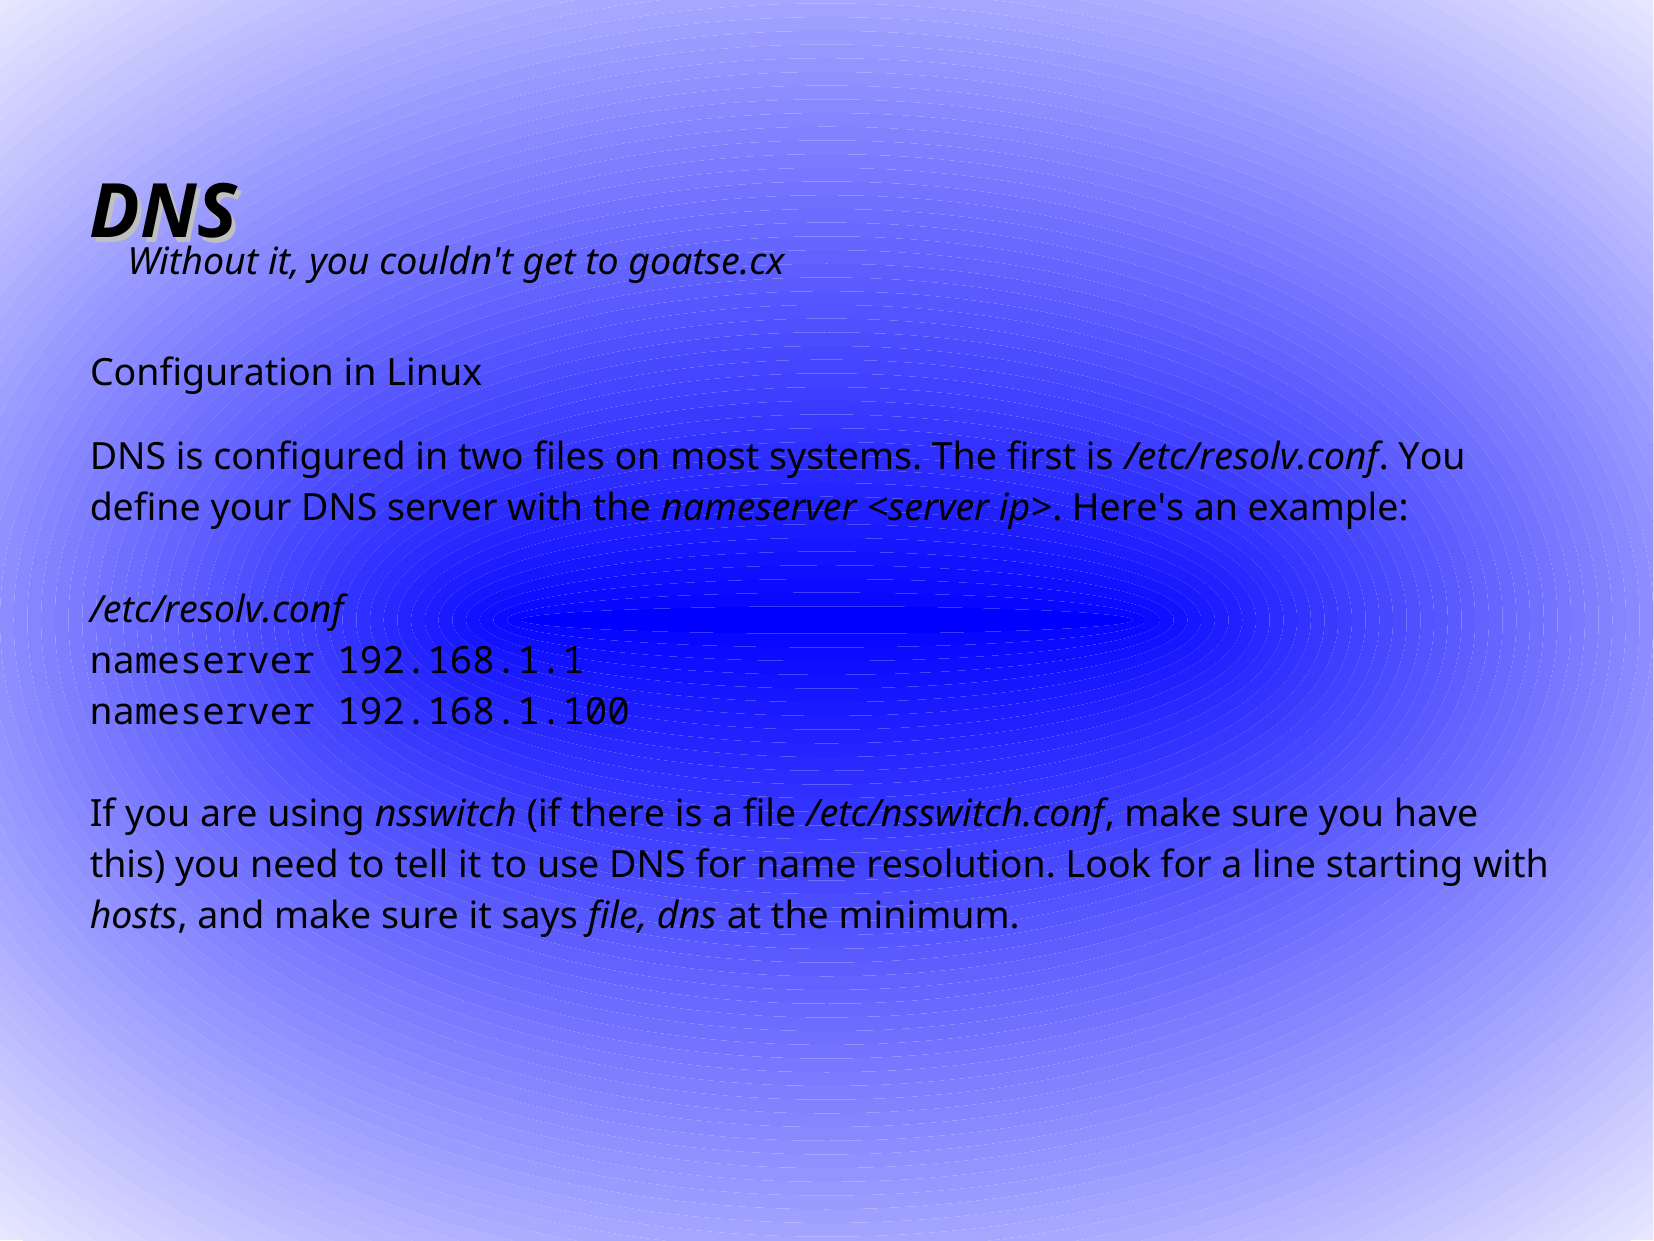

DNS
Without it, you couldn't get to goatse.cx
Configuration in Linux
DNS is configured in two files on most systems. The first is /etc/resolv.conf. You define your DNS server with the nameserver <server ip>. Here's an example:
/etc/resolv.conf
nameserver 192.168.1.1
nameserver 192.168.1.100
If you are using nsswitch (if there is a file /etc/nsswitch.conf, make sure you have this) you need to tell it to use DNS for name resolution. Look for a line starting with hosts, and make sure it says file, dns at the minimum.